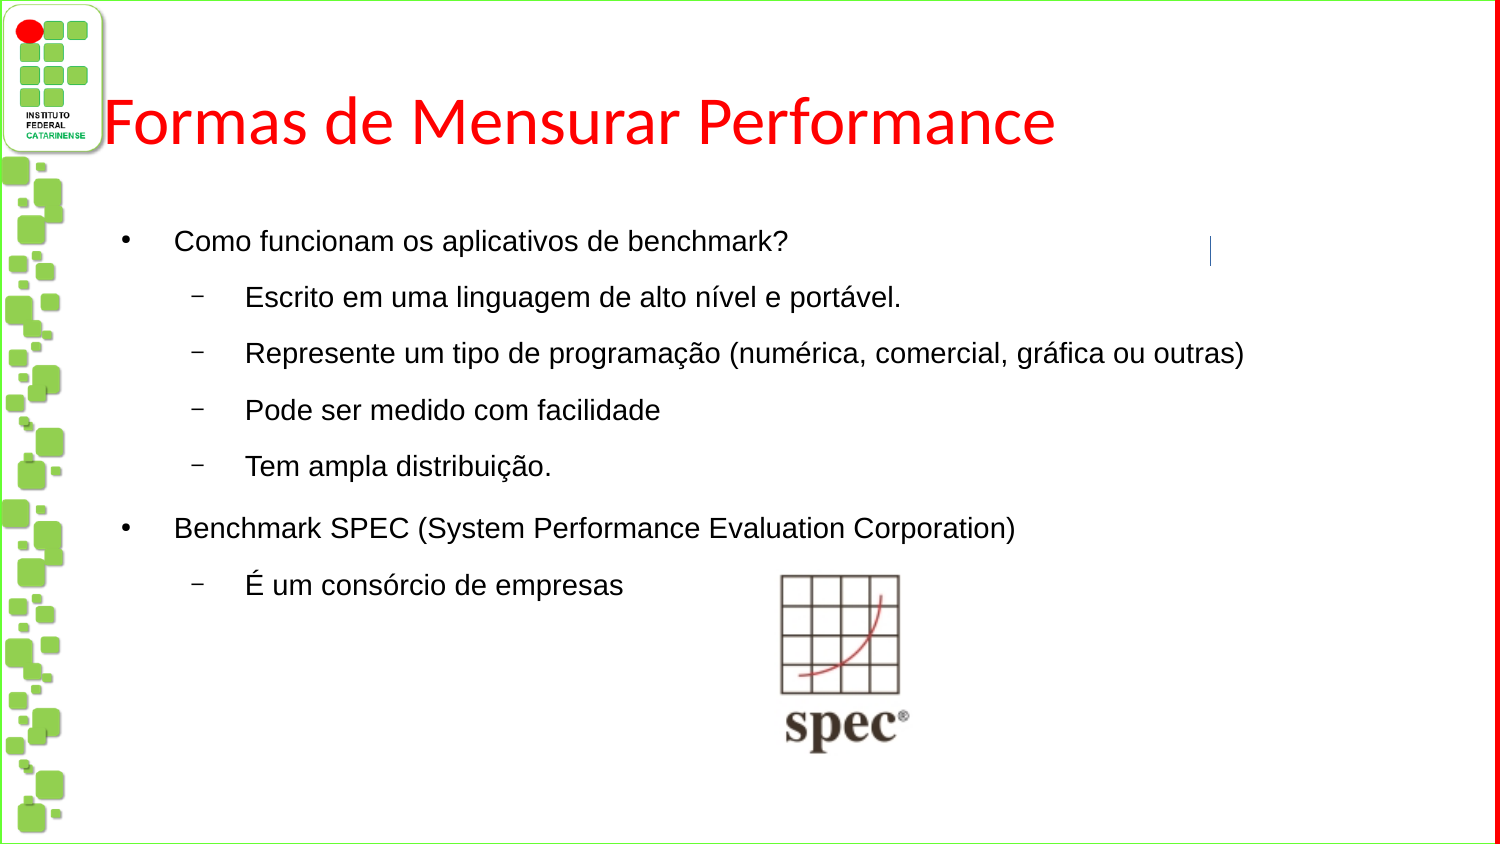

# Formas de Mensurar Performance
Como funcionam os aplicativos de benchmark?
Escrito em uma linguagem de alto nível e portável.
Represente um tipo de programação (numérica, comercial, gráfica ou outras)
Pode ser medido com facilidade
Tem ampla distribuição.
Benchmark SPEC (System Performance Evaluation Corporation)
É um consórcio de empresas